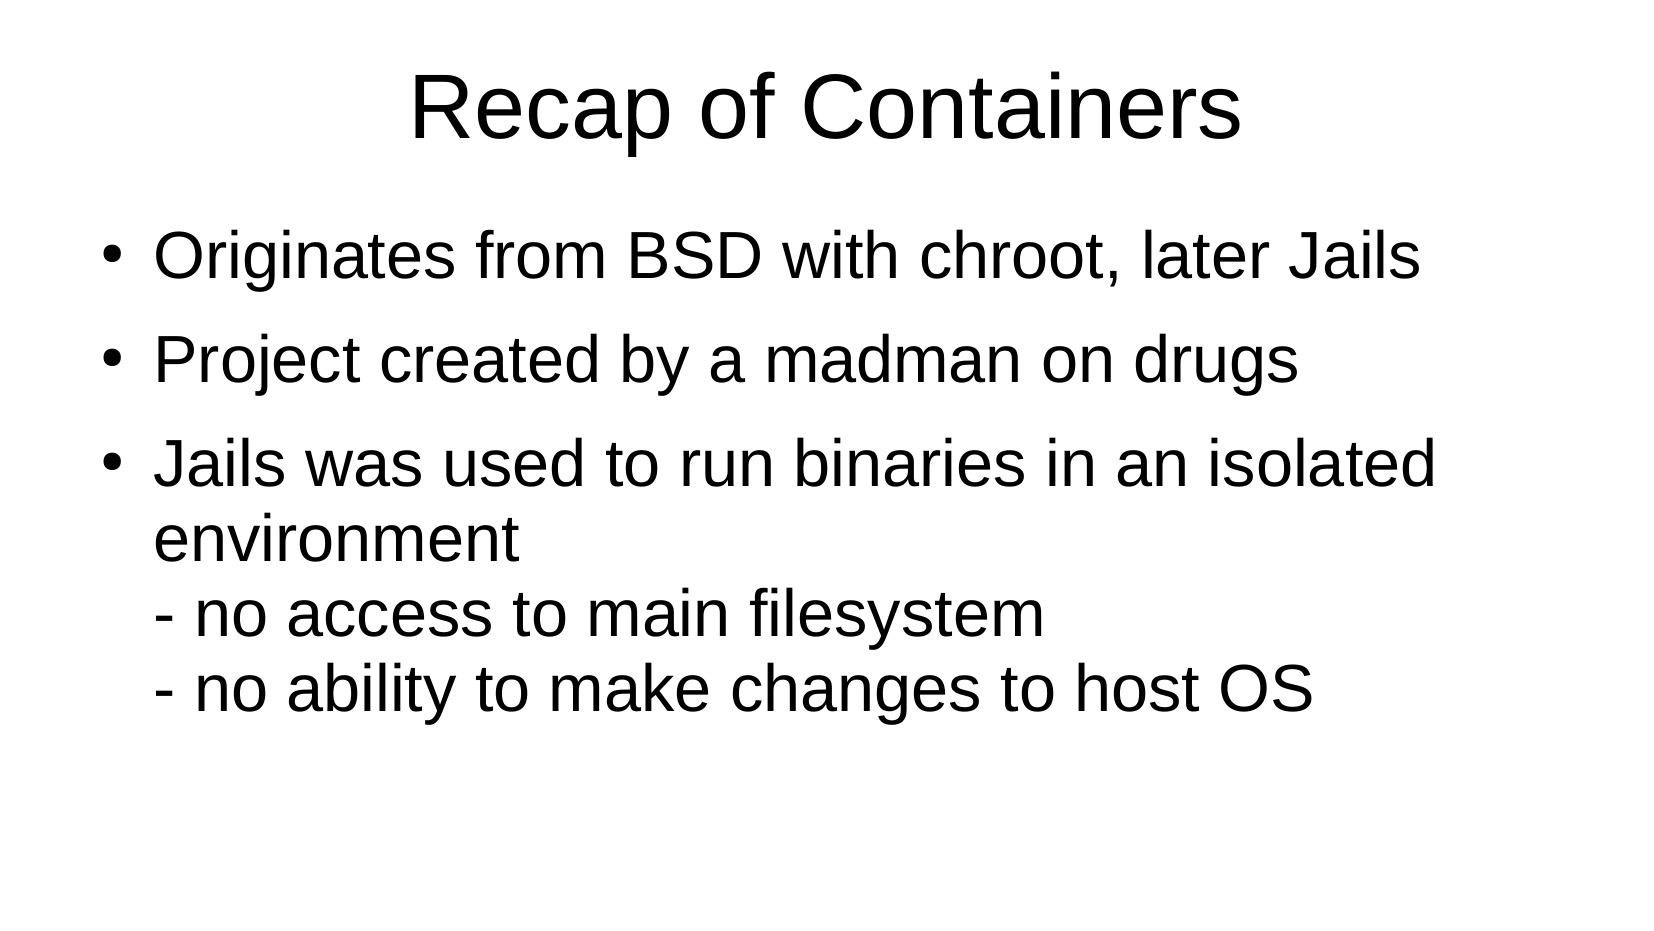

# Recap of Containers
Originates from BSD with chroot, later Jails
Project created by a madman on drugs
Jails was used to run binaries in an isolated environment
- no access to main filesystem
- no ability to make changes to host OS